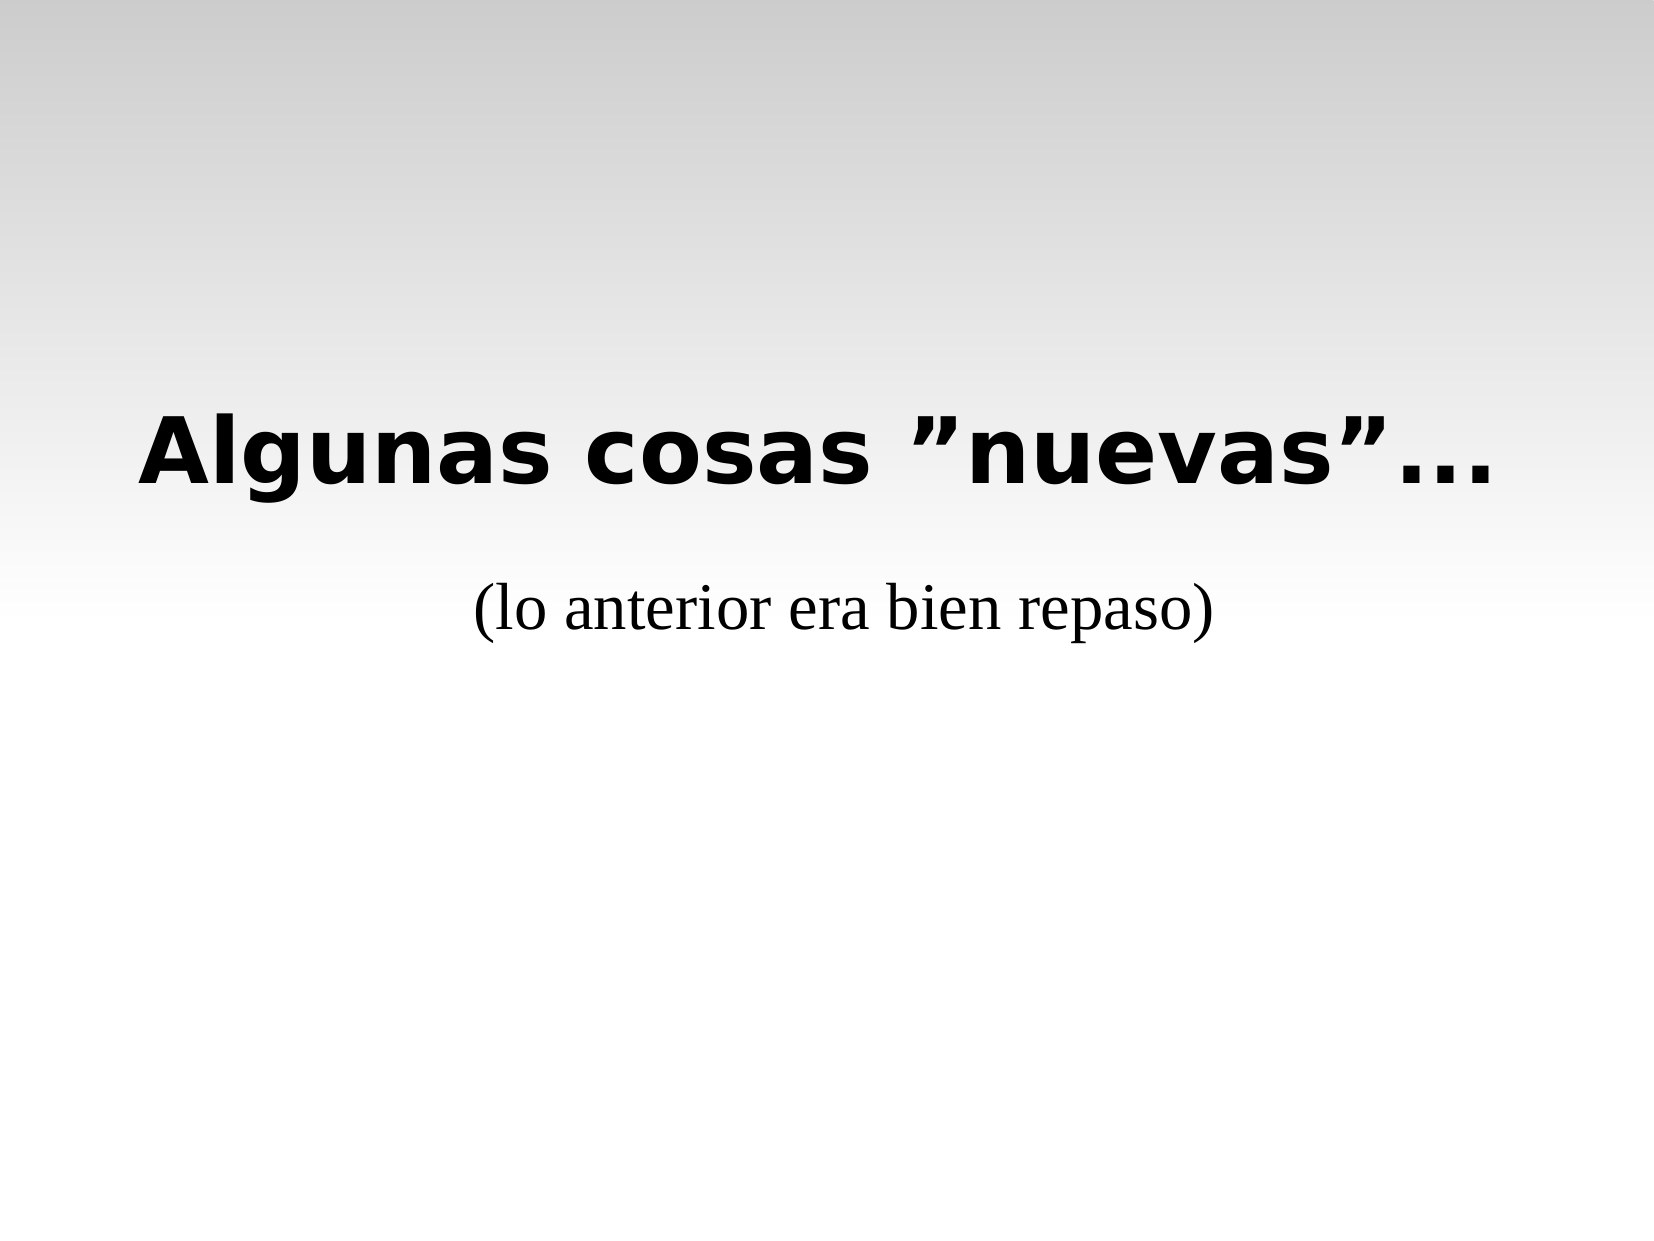

# Algunas cosas ”nuevas”...
(lo anterior era bien repaso)